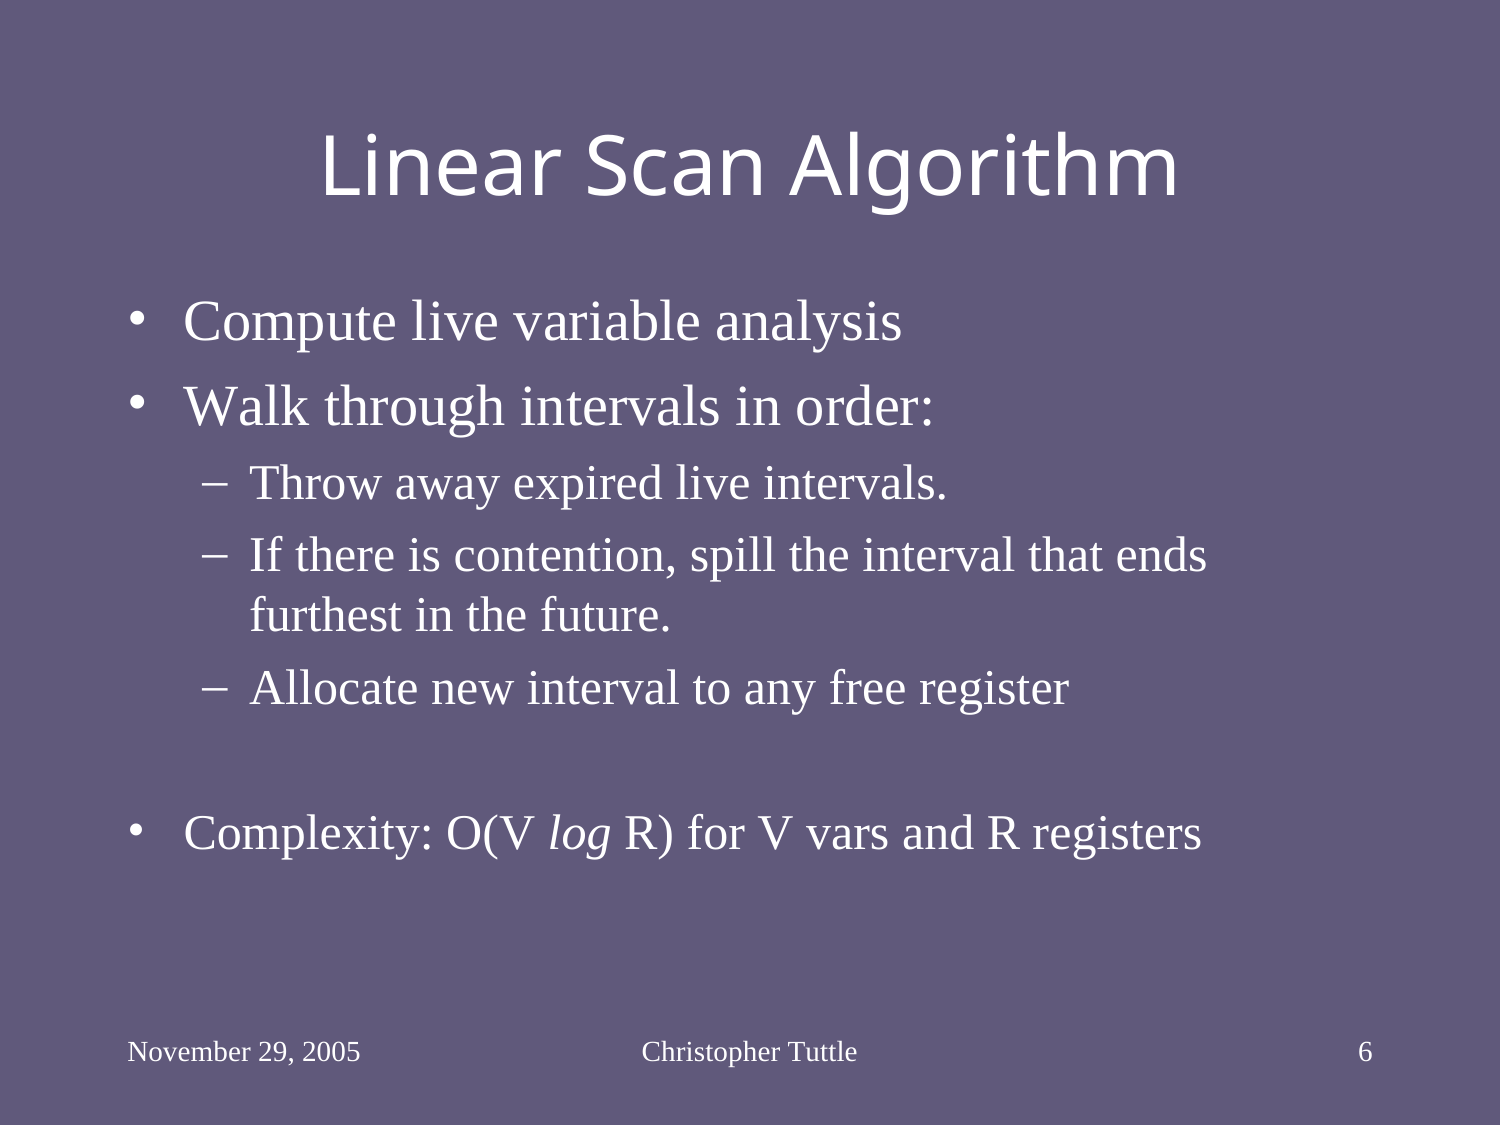

# Linear Scan Algorithm
Compute live variable analysis
Walk through intervals in order:
Throw away expired live intervals.
If there is contention, spill the interval that ends furthest in the future.
Allocate new interval to any free register
Complexity: O(V log R) for V vars and R registers
November 29, 2005
Christopher Tuttle
6